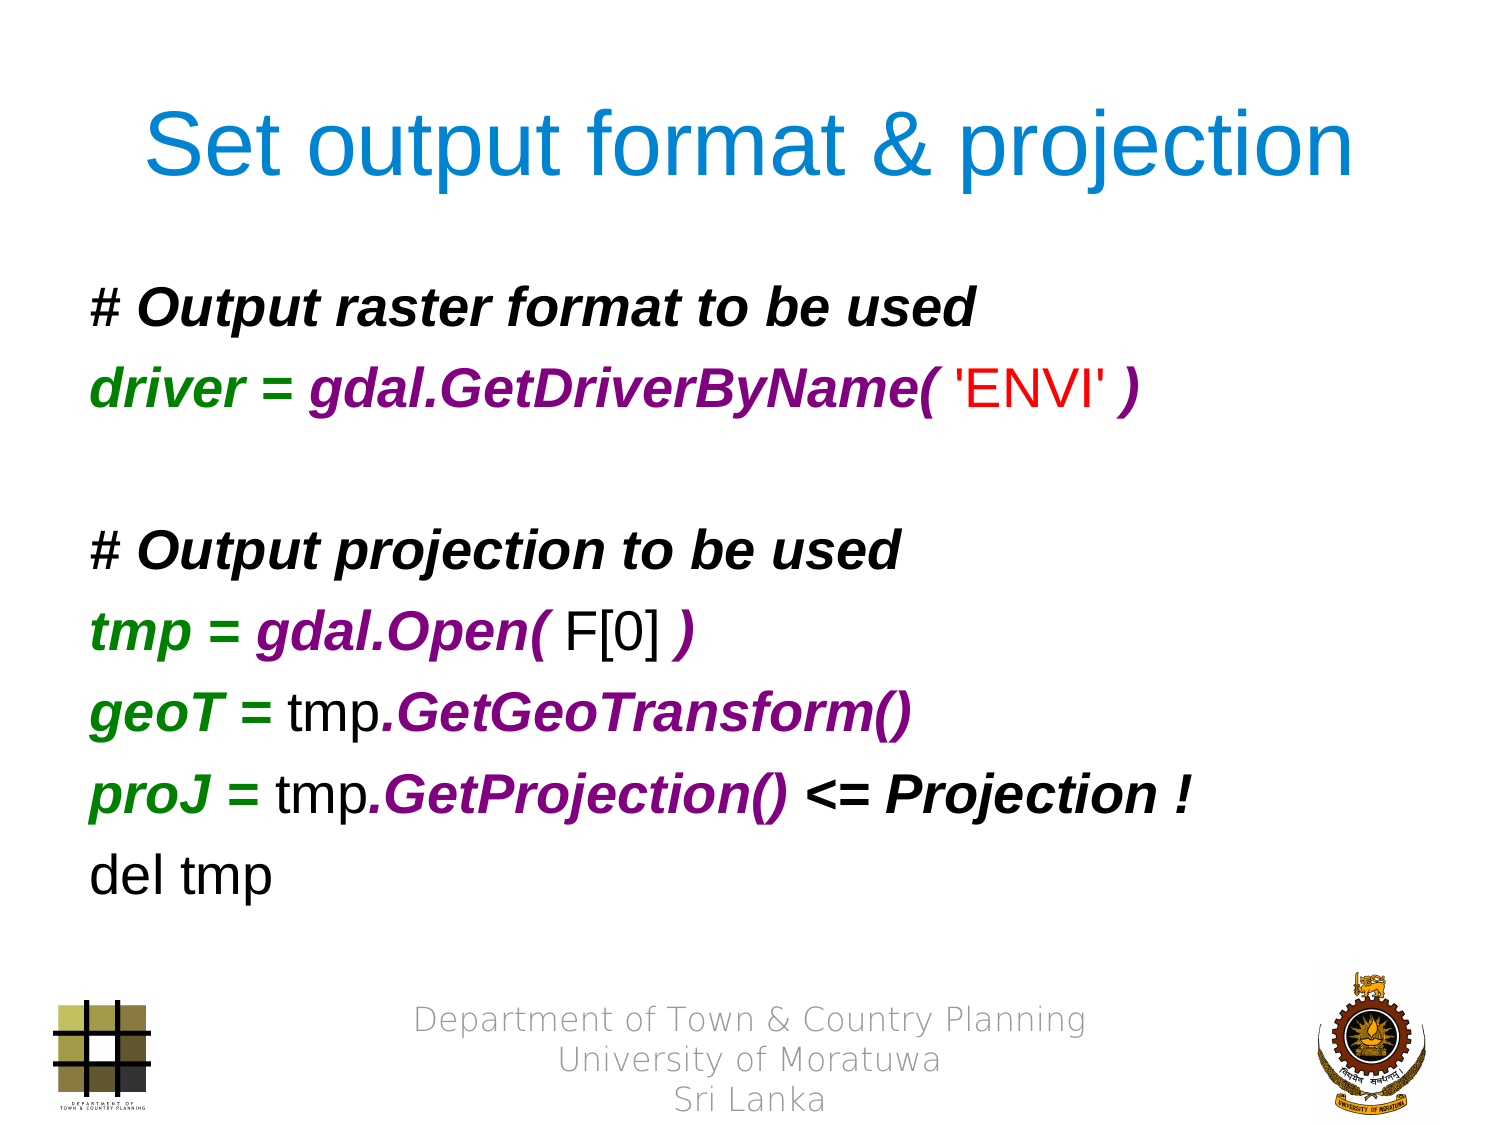

# Set output format & projection
# Output raster format to be used
driver = gdal.GetDriverByName( 'ENVI' )
# Output projection to be used
tmp = gdal.Open( F[0] )
geoT = tmp.GetGeoTransform()
proJ = tmp.GetProjection() <= Projection !
del tmp